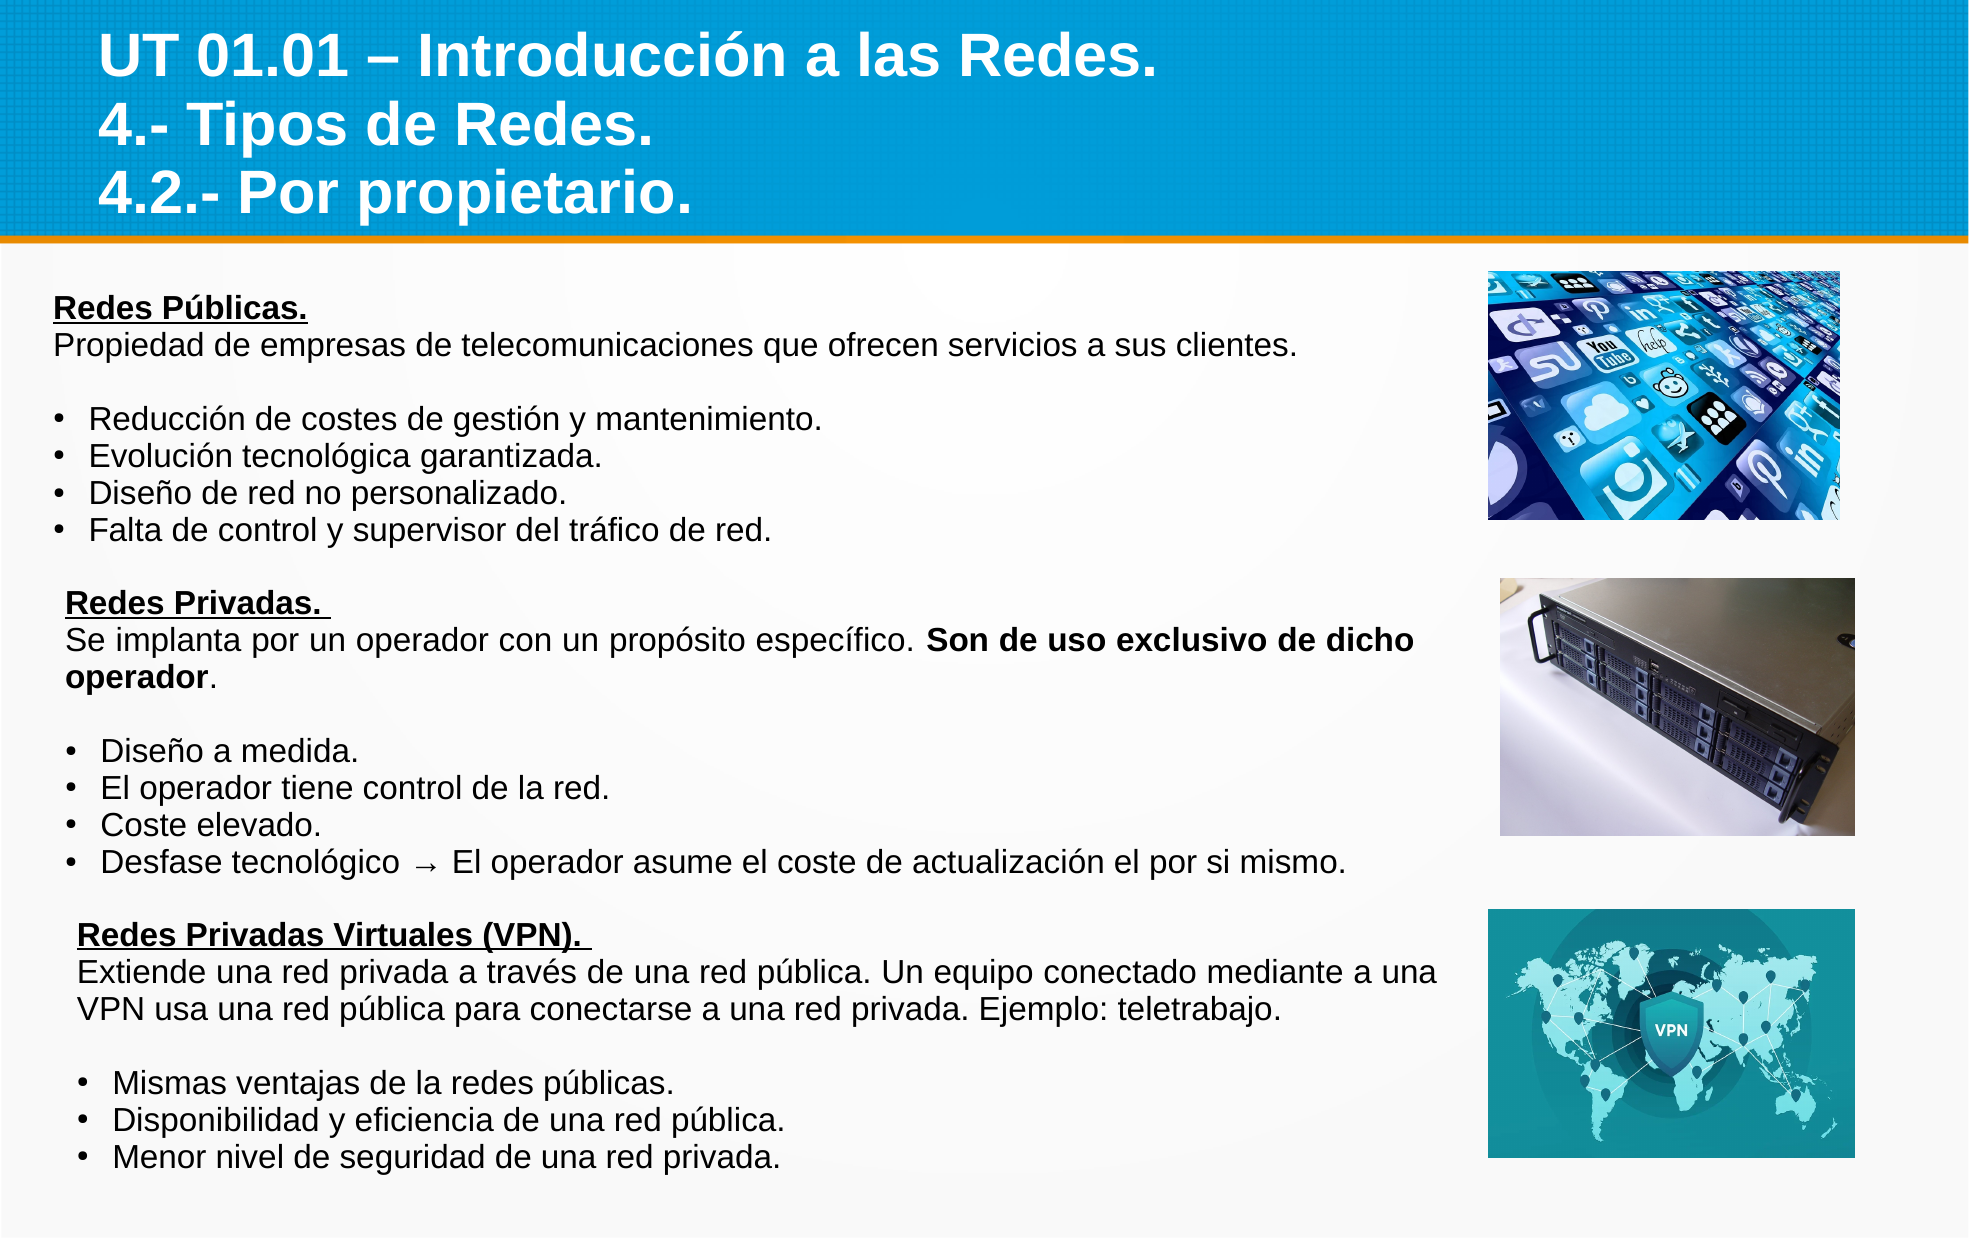

# UT 01.01 – Introducción a las Redes. 4.- Tipos de Redes. 4.2.- Por propietario.
Redes Públicas.
Propiedad de empresas de telecomunicaciones que ofrecen servicios a sus clientes.
Reducción de costes de gestión y mantenimiento.
Evolución tecnológica garantizada.
Diseño de red no personalizado.
Falta de control y supervisor del tráfico de red.
Redes Privadas.
Se implanta por un operador con un propósito específico. Son de uso exclusivo de dicho operador.
Diseño a medida.
El operador tiene control de la red.
Coste elevado.
Desfase tecnológico → El operador asume el coste de actualización el por si mismo.
Redes Privadas Virtuales (VPN).
Extiende una red privada a través de una red pública. Un equipo conectado mediante a una VPN usa una red pública para conectarse a una red privada. Ejemplo: teletrabajo.
Mismas ventajas de la redes públicas.
Disponibilidad y eficiencia de una red pública.
Menor nivel de seguridad de una red privada.